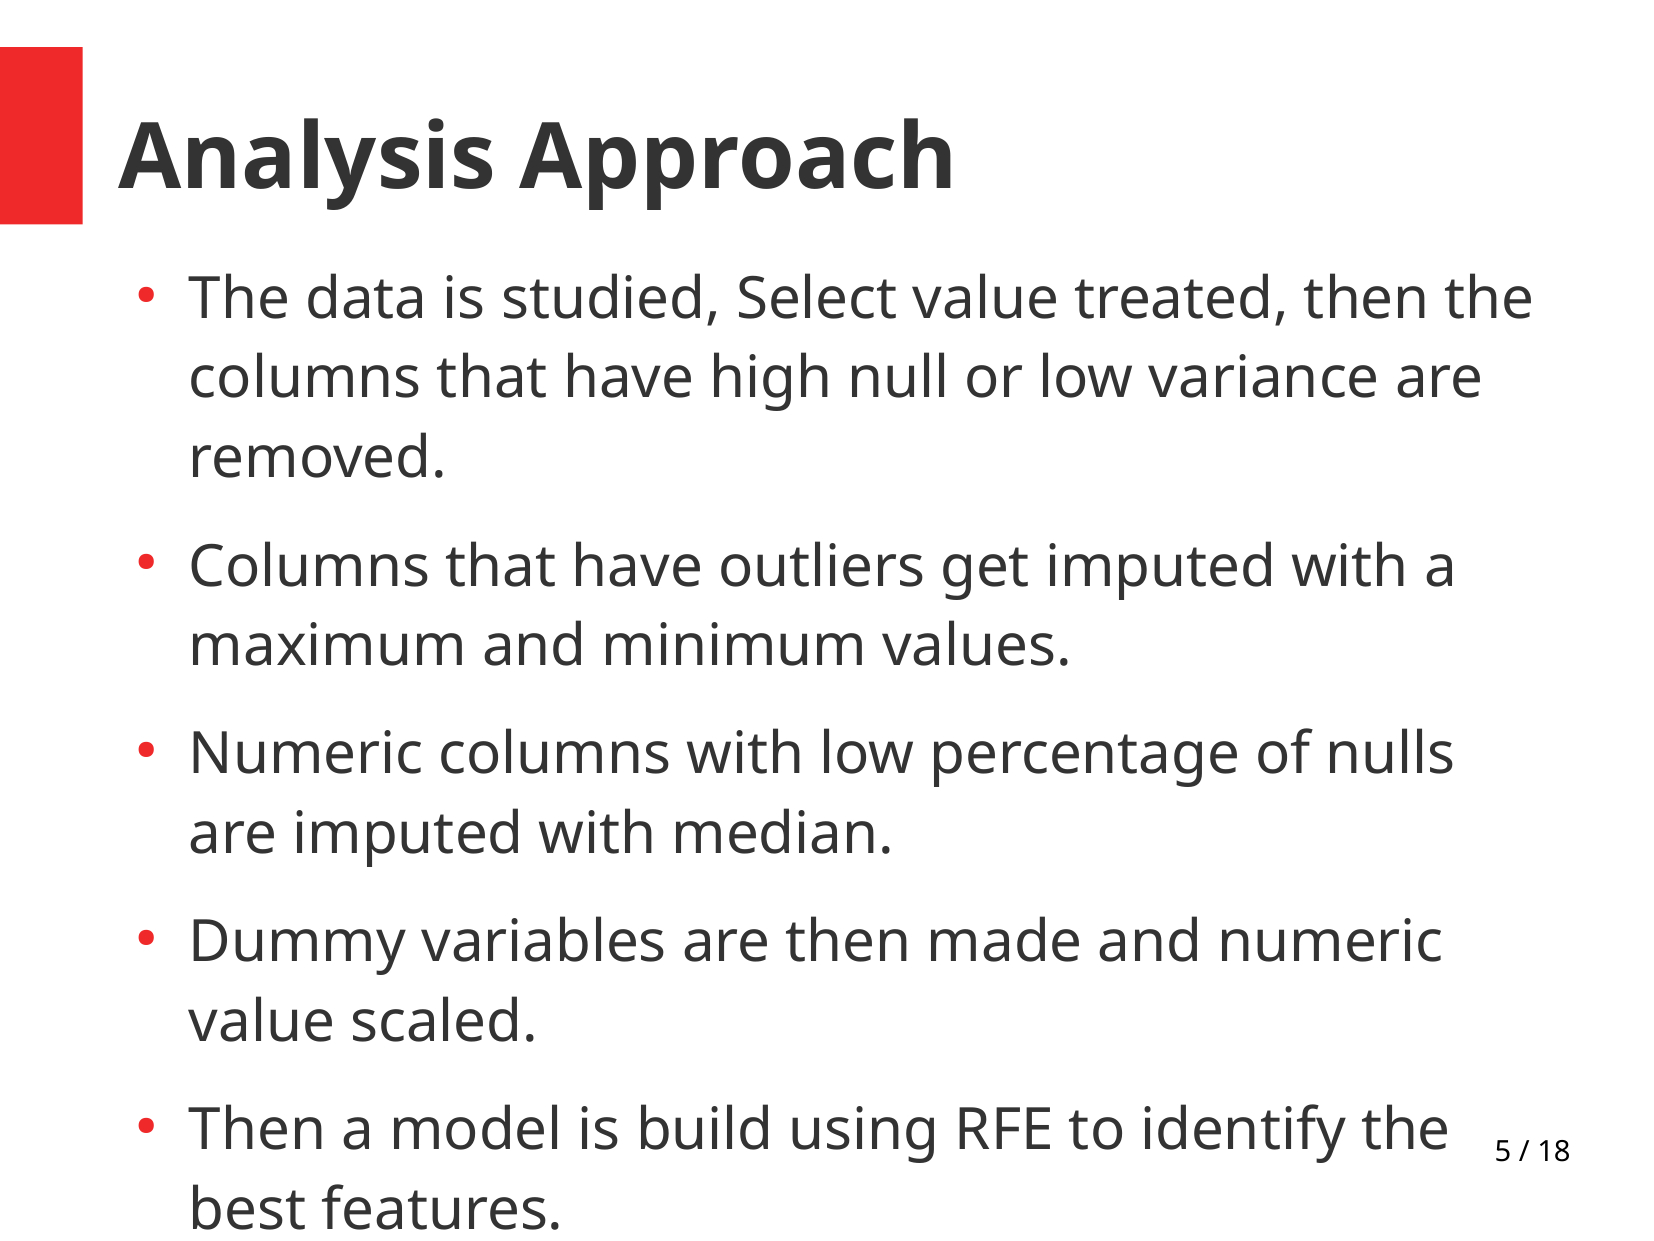

# Analysis Approach
The data is studied, Select value treated, then the columns that have high null or low variance are removed.
Columns that have outliers get imputed with a maximum and minimum values.
Numeric columns with low percentage of nulls are imputed with median.
Dummy variables are then made and numeric value scaled.
Then a model is build using RFE to identify the best features.
5